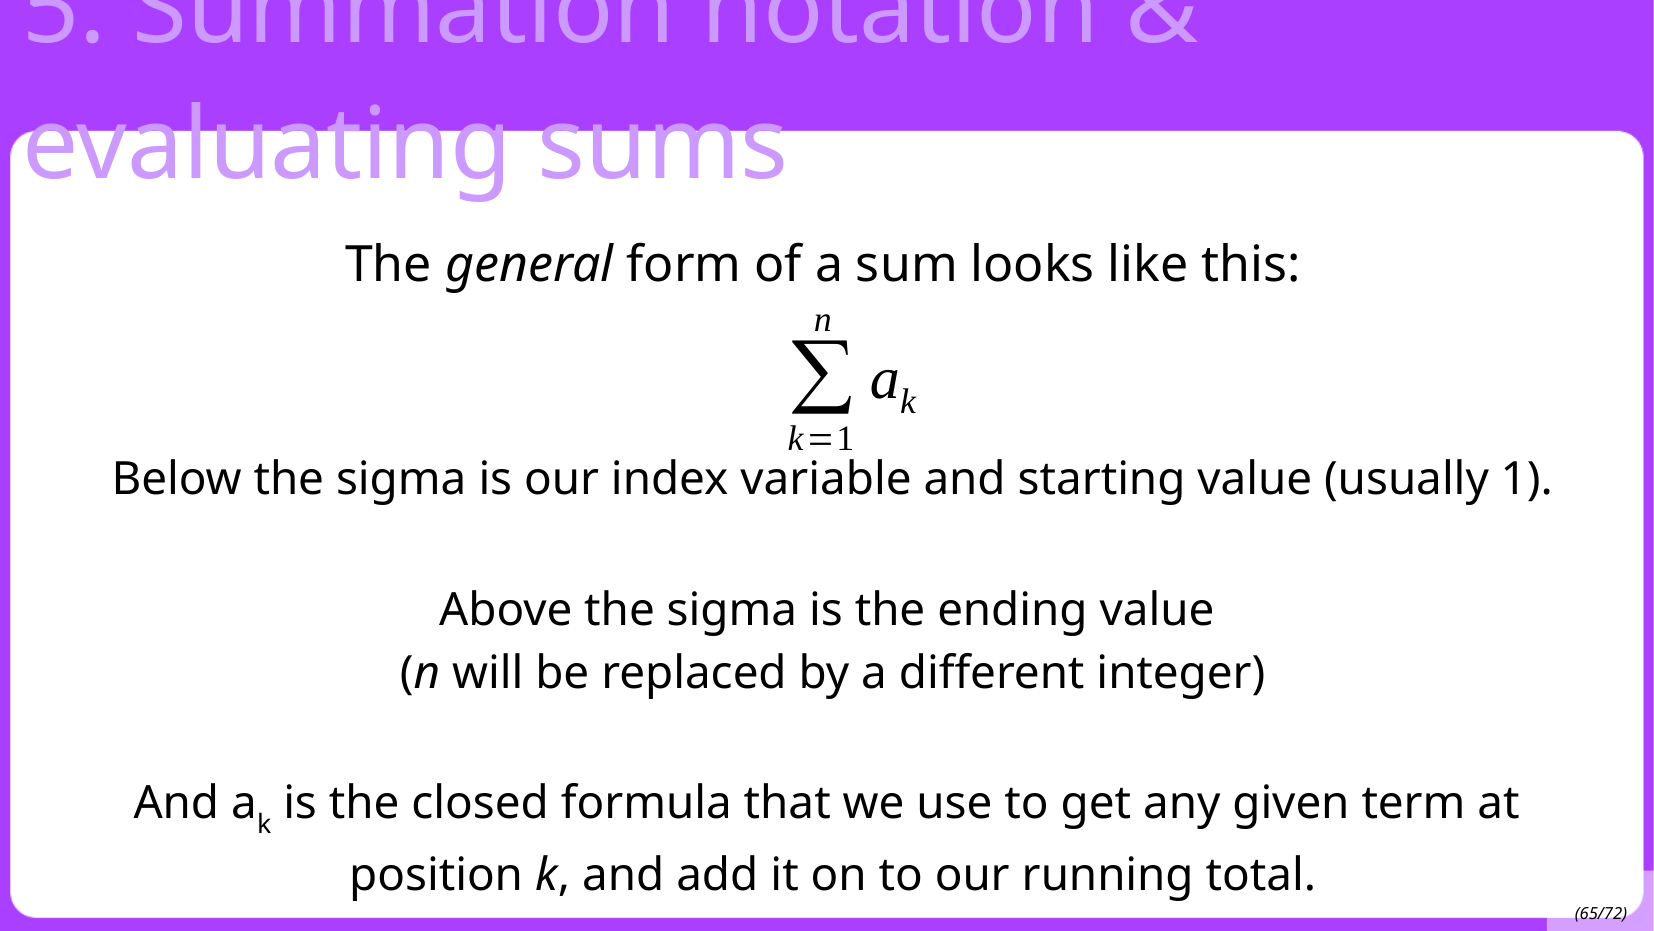

# 5. Summation notation & evaluating sums
The general form of a sum looks like this:
Below the sigma is our index variable and starting value (usually 1).
Above the sigma is the ending value
(n will be replaced by a different integer)
And ak is the closed formula that we use to get any given term at
position k, and add it on to our running total.